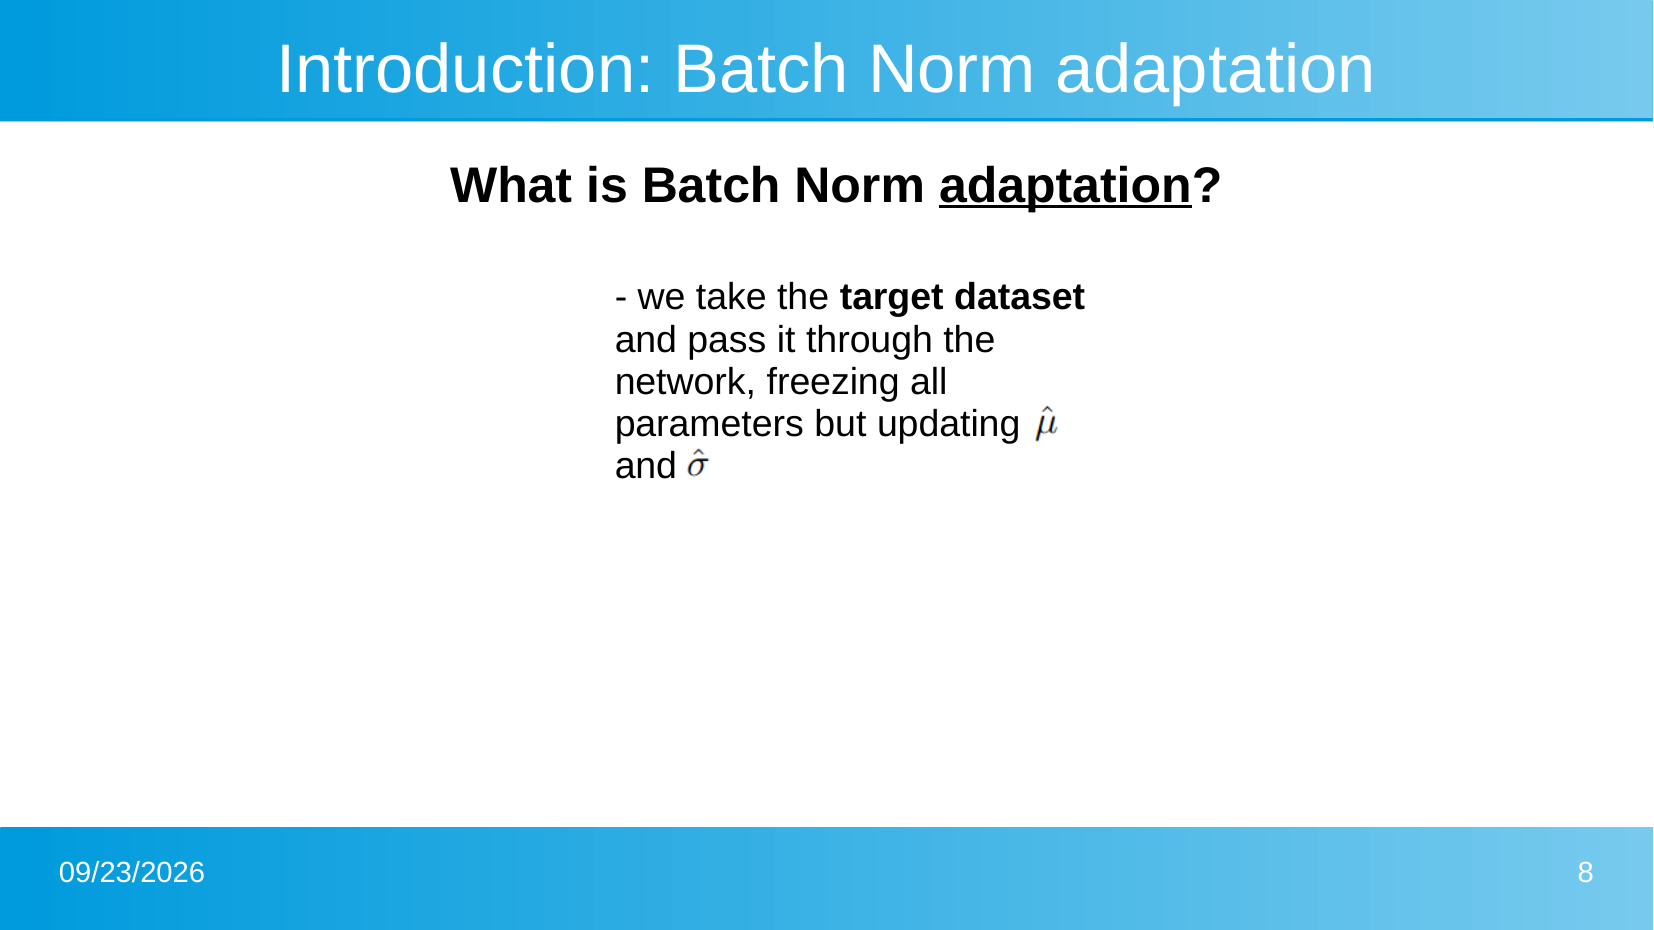

# Introduction: Batch Norm adaptation
What is Batch Norm adaptation?
- we take the target dataset and pass it through the network, freezing all parameters but updating and
8